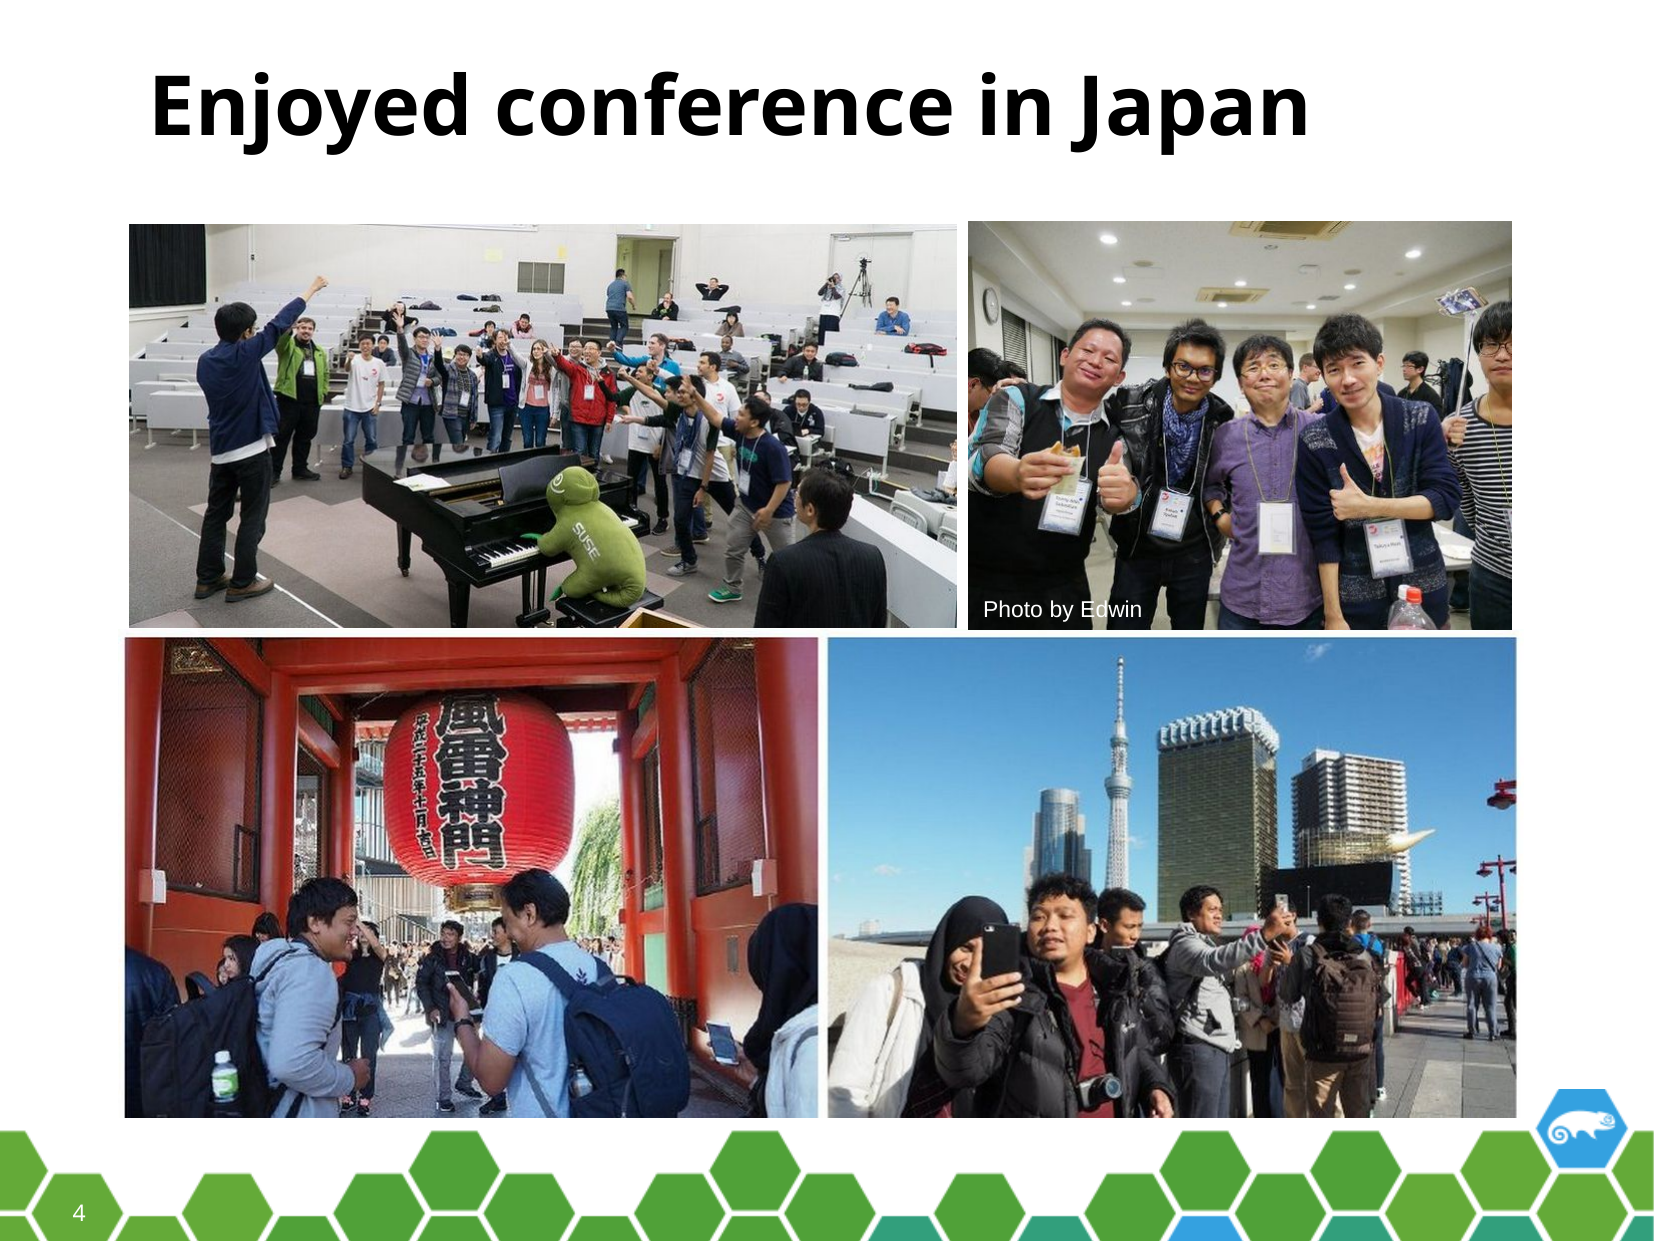

# Enjoyed conference in Japan
Photo by Edwin